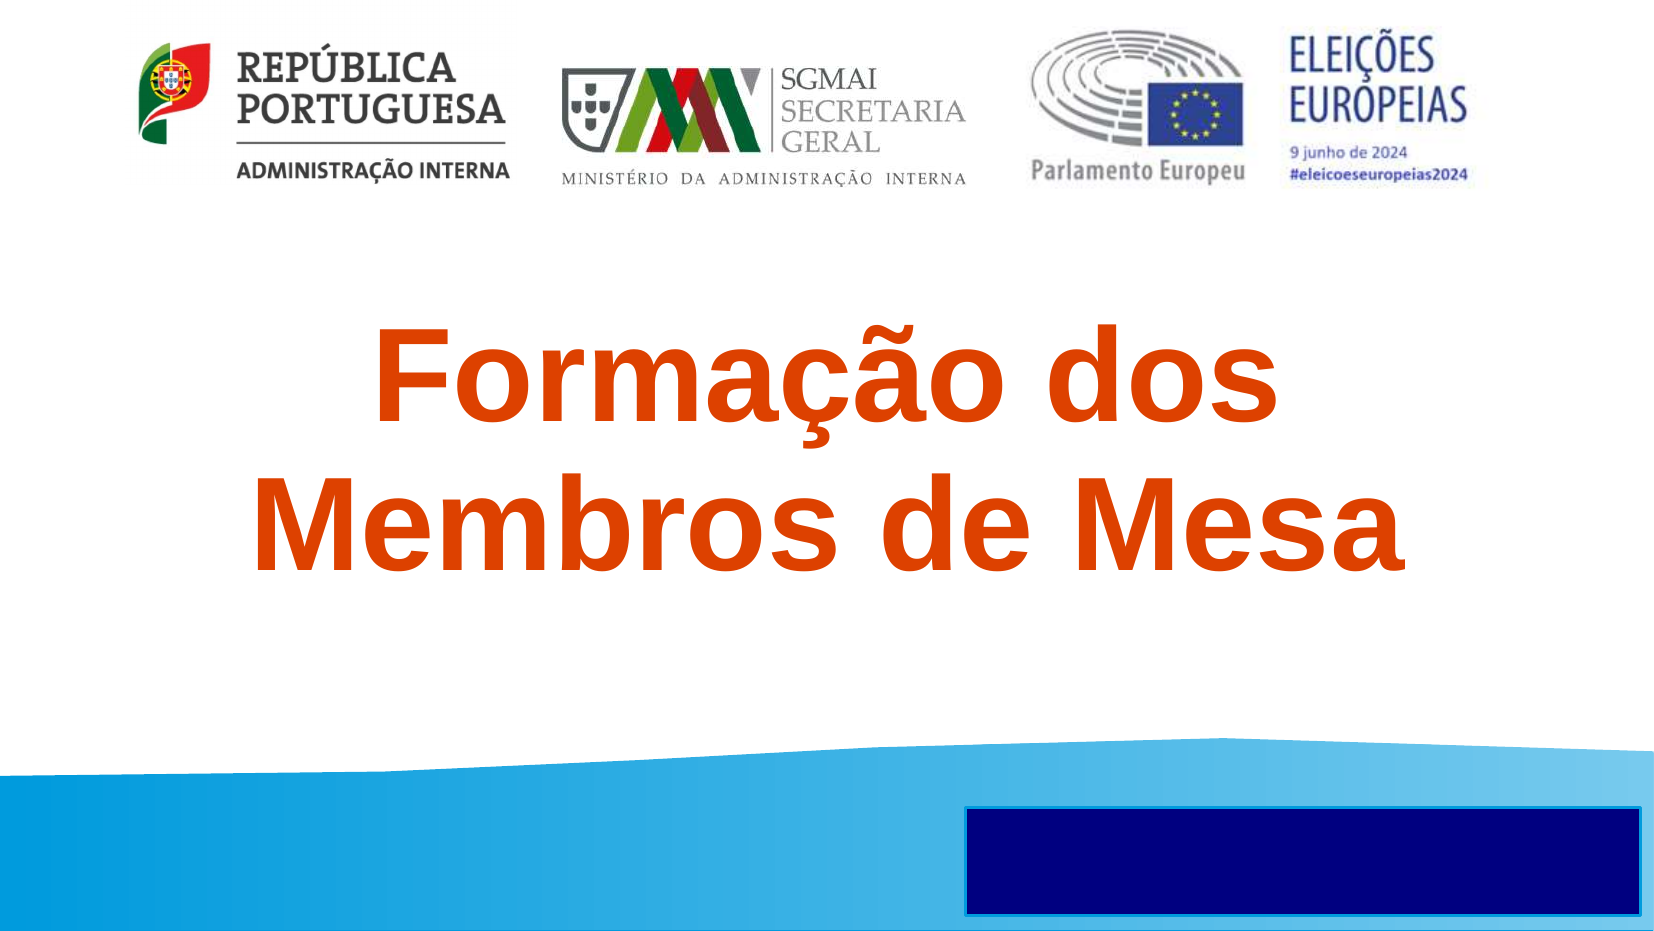

# Formação dos Membros de Mesa
https://hyperagon.github.io/ced
https://hyperagon.github.io/ced